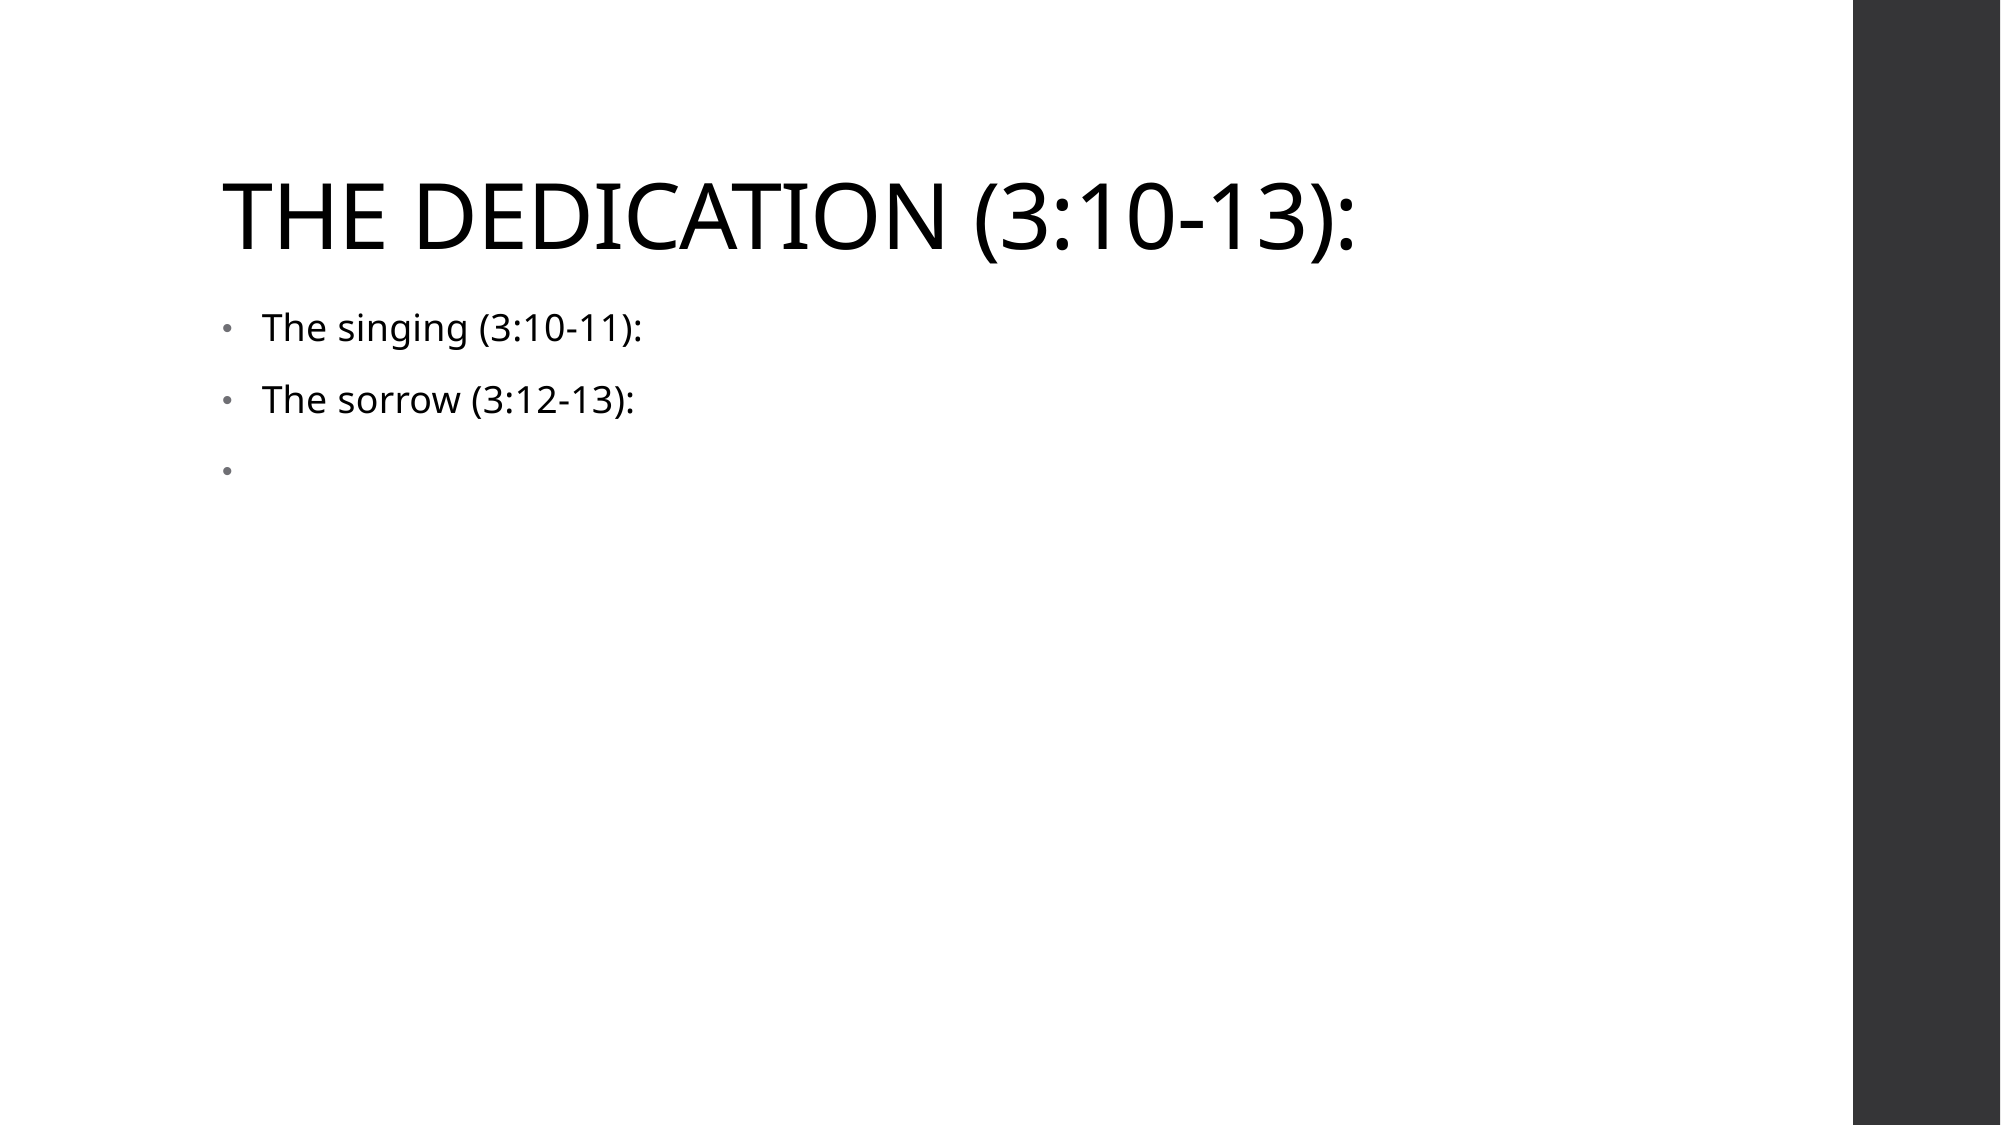

# THE DEDICATION (3:10-13):
 The singing (3:10-11):
 The sorrow (3:12-13):